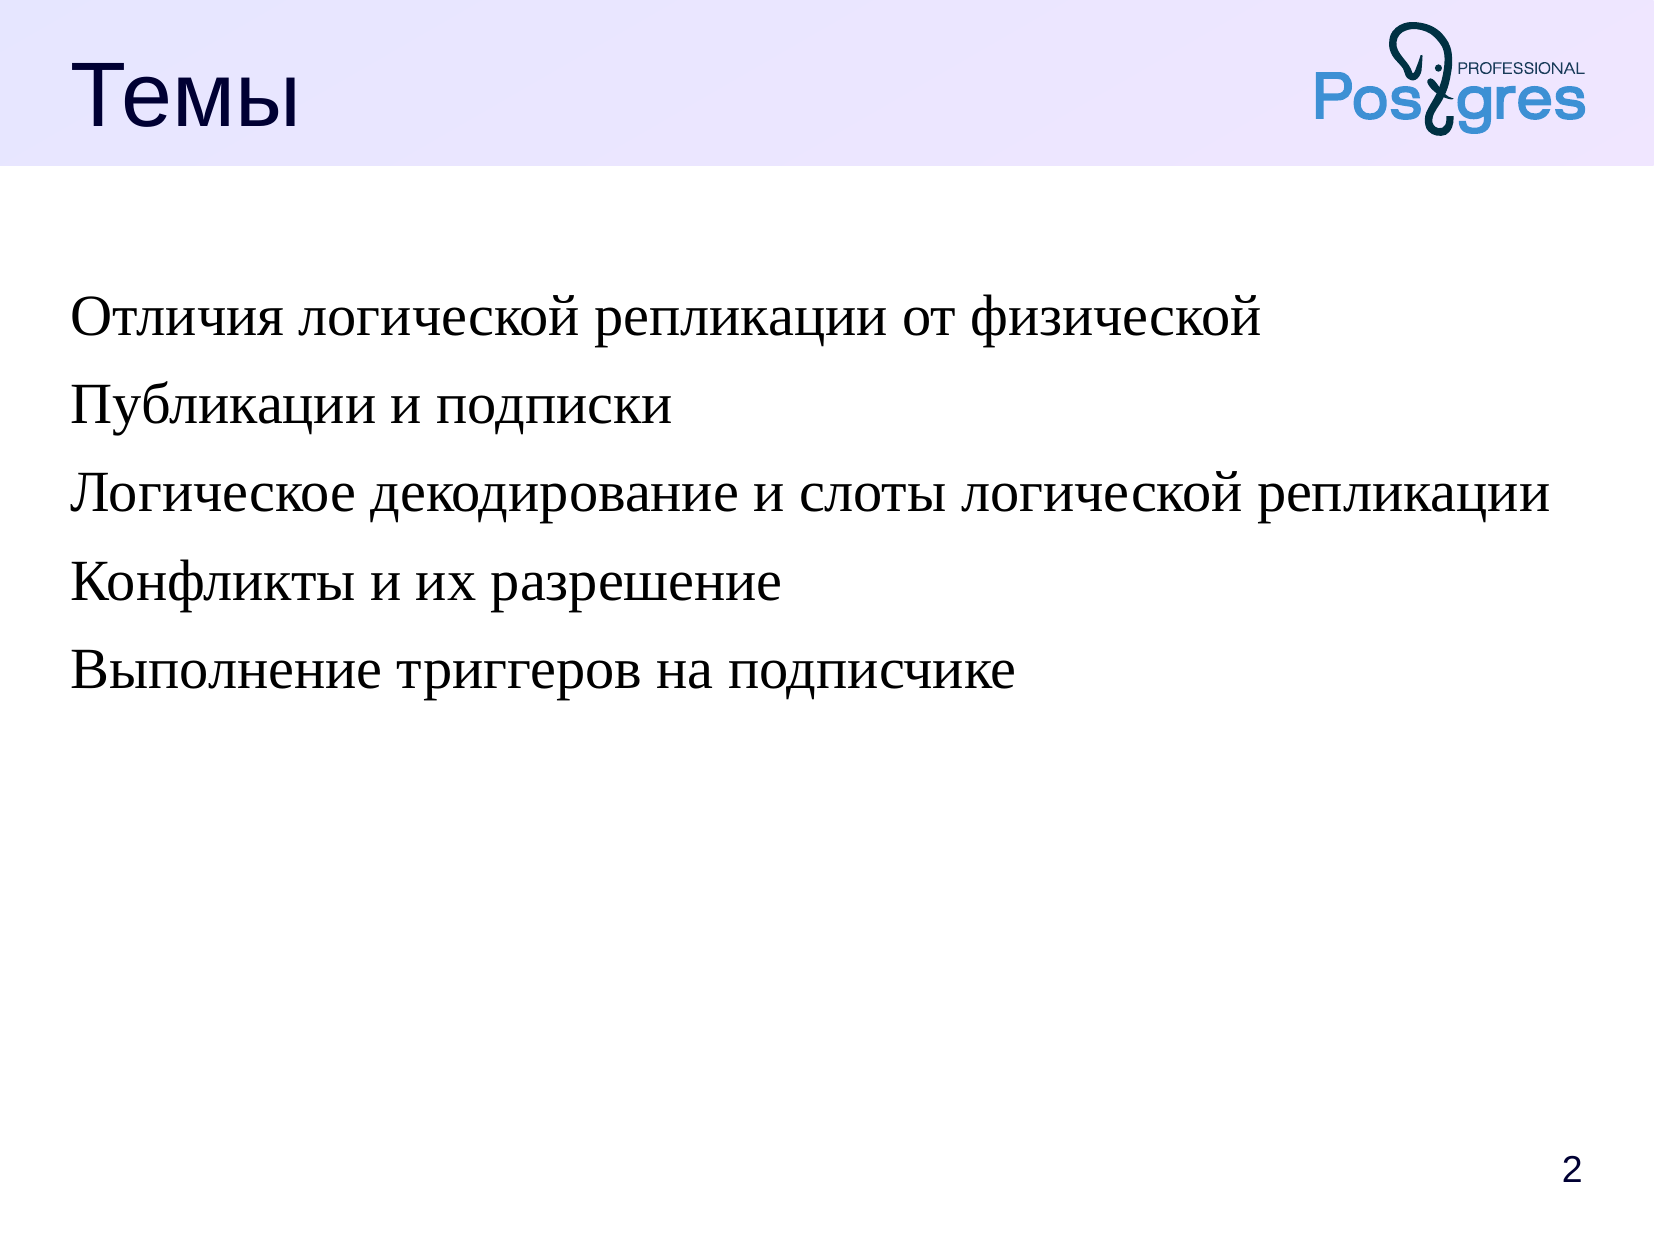

# Темы
Отличия логической репликации от физической
Публикации и подписки
Логическое декодирование и слоты логической репликации
Конфликты и их разрешение
Выполнение триггеров на подписчике